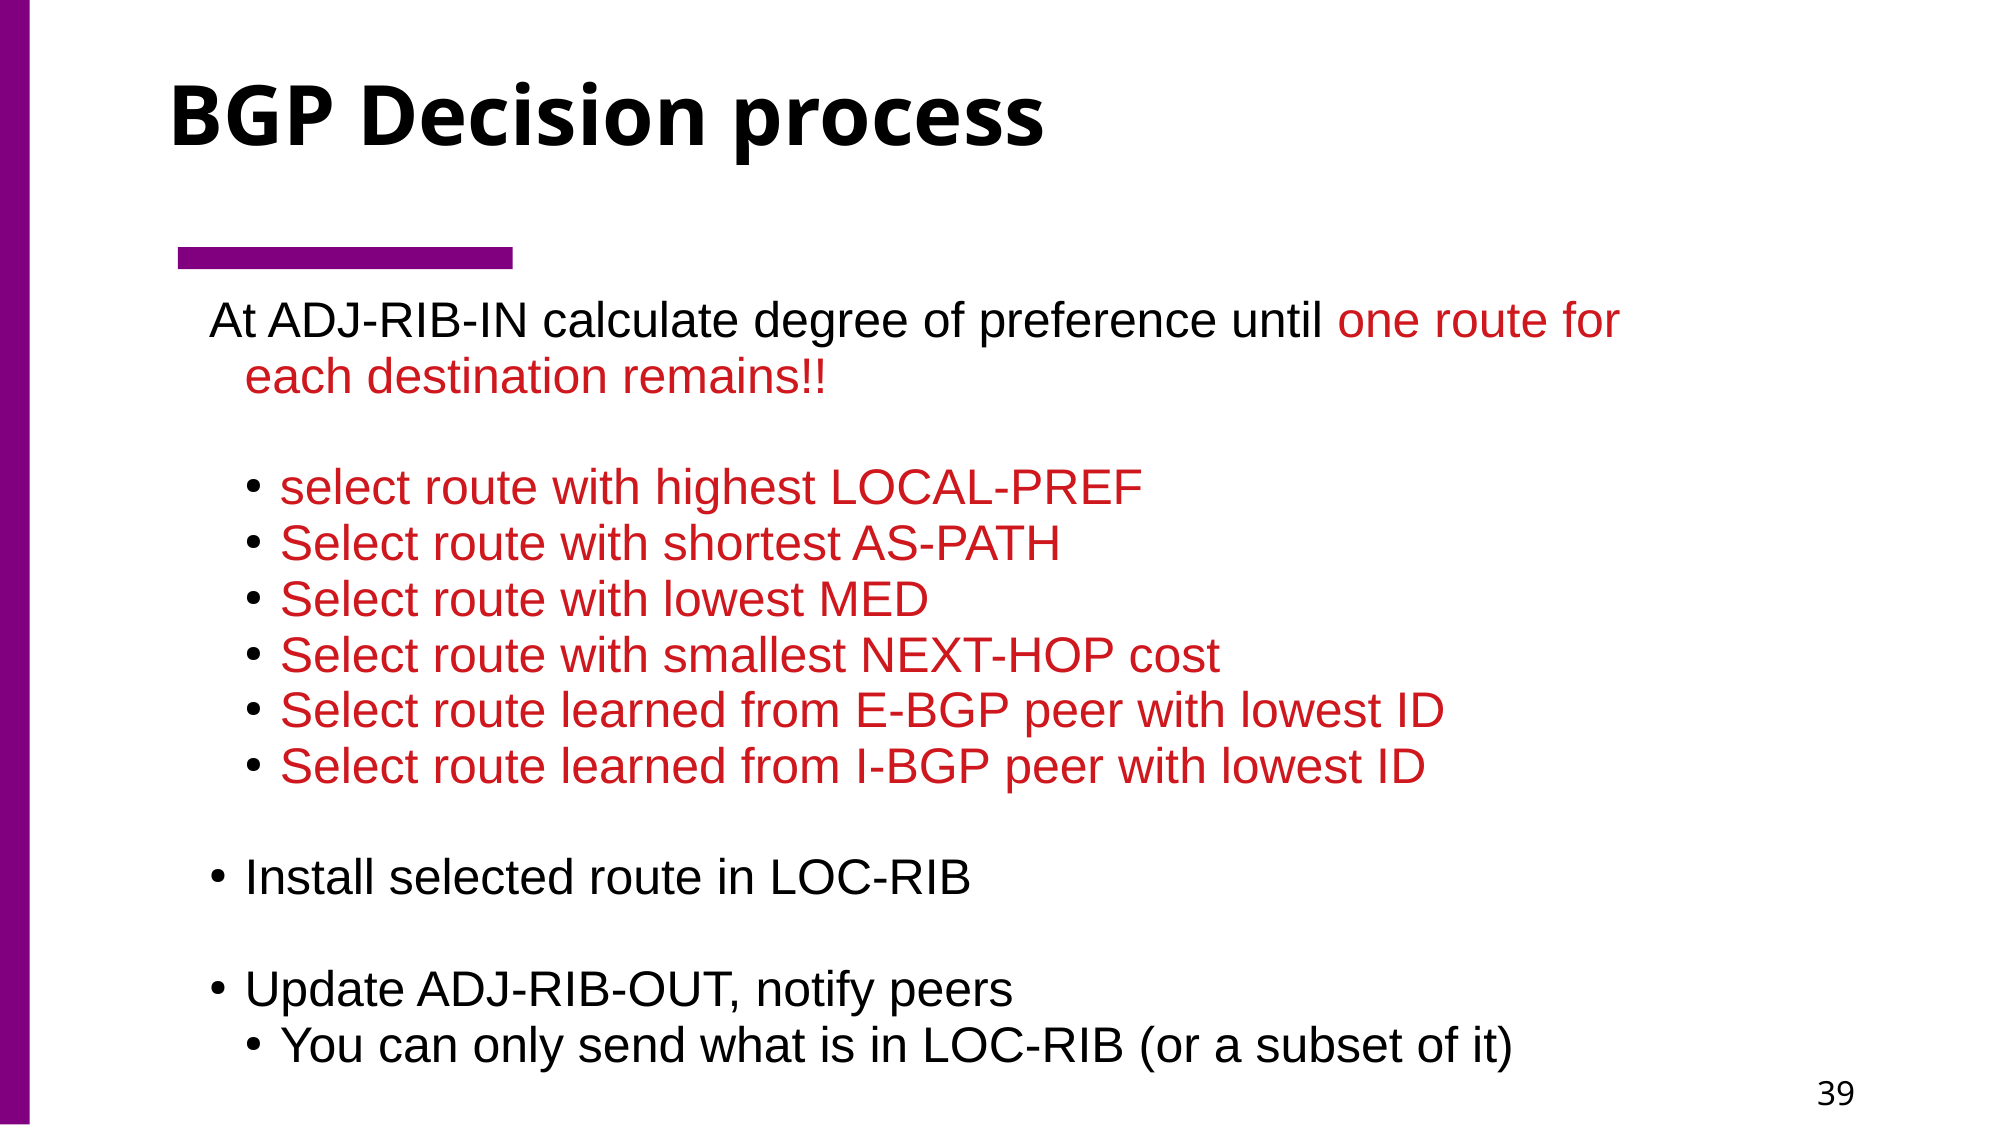

# BGP Decision process
At ADJ-RIB-IN calculate degree of preference until one route for
each destination remains!!
select route with highest LOCAL-PREF
Select route with shortest AS-PATH
Select route with lowest MED
Select route with smallest NEXT-HOP cost
Select route learned from E-BGP peer with lowest ID
Select route learned from I-BGP peer with lowest ID
Install selected route in LOC-RIB
Update ADJ-RIB-OUT, notify peers
You can only send what is in LOC-RIB (or a subset of it)